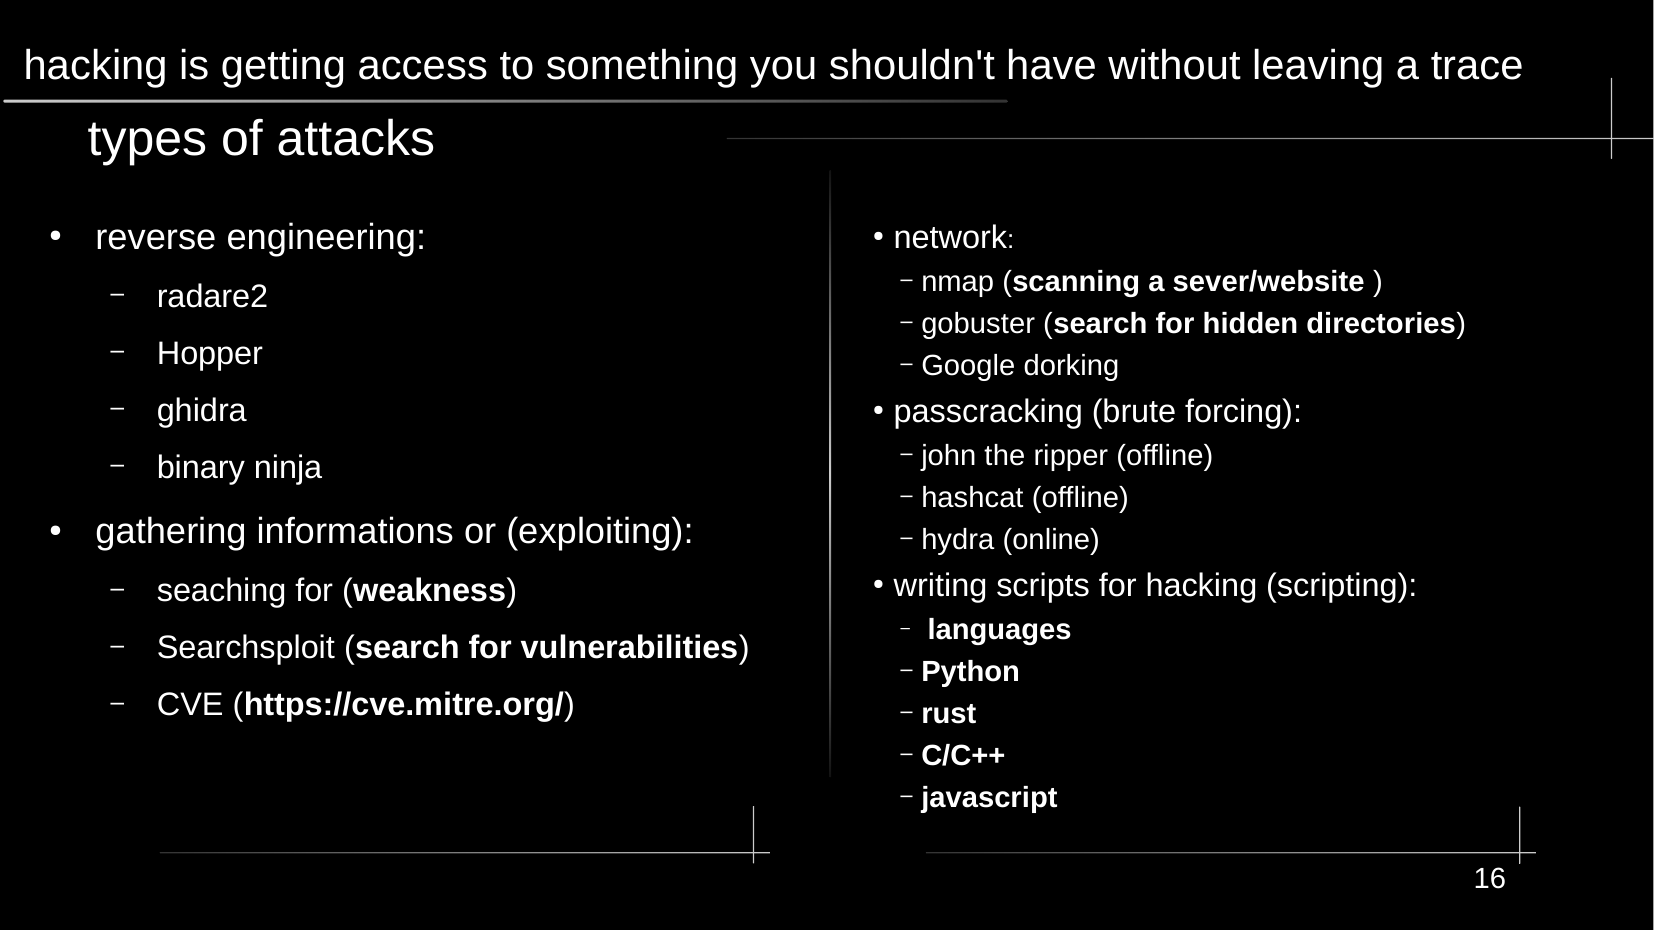

# hacking is getting access to something you shouldn't have without leaving a trace
types of attacks
reverse engineering:
radare2
Hopper
ghidra
binary ninja
gathering informations or (exploiting):
seaching for (weakness)
Searchsploit (search for vulnerabilities)
CVE (https://cve.mitre.org/)
network:
nmap (scanning a sever/website )
gobuster (search for hidden directories)
Google dorking
passcracking (brute forcing):
john the ripper (offline)
hashcat (offline)
hydra (online)
writing scripts for hacking (scripting):
 languages
Python
rust
C/C++
javascript
16